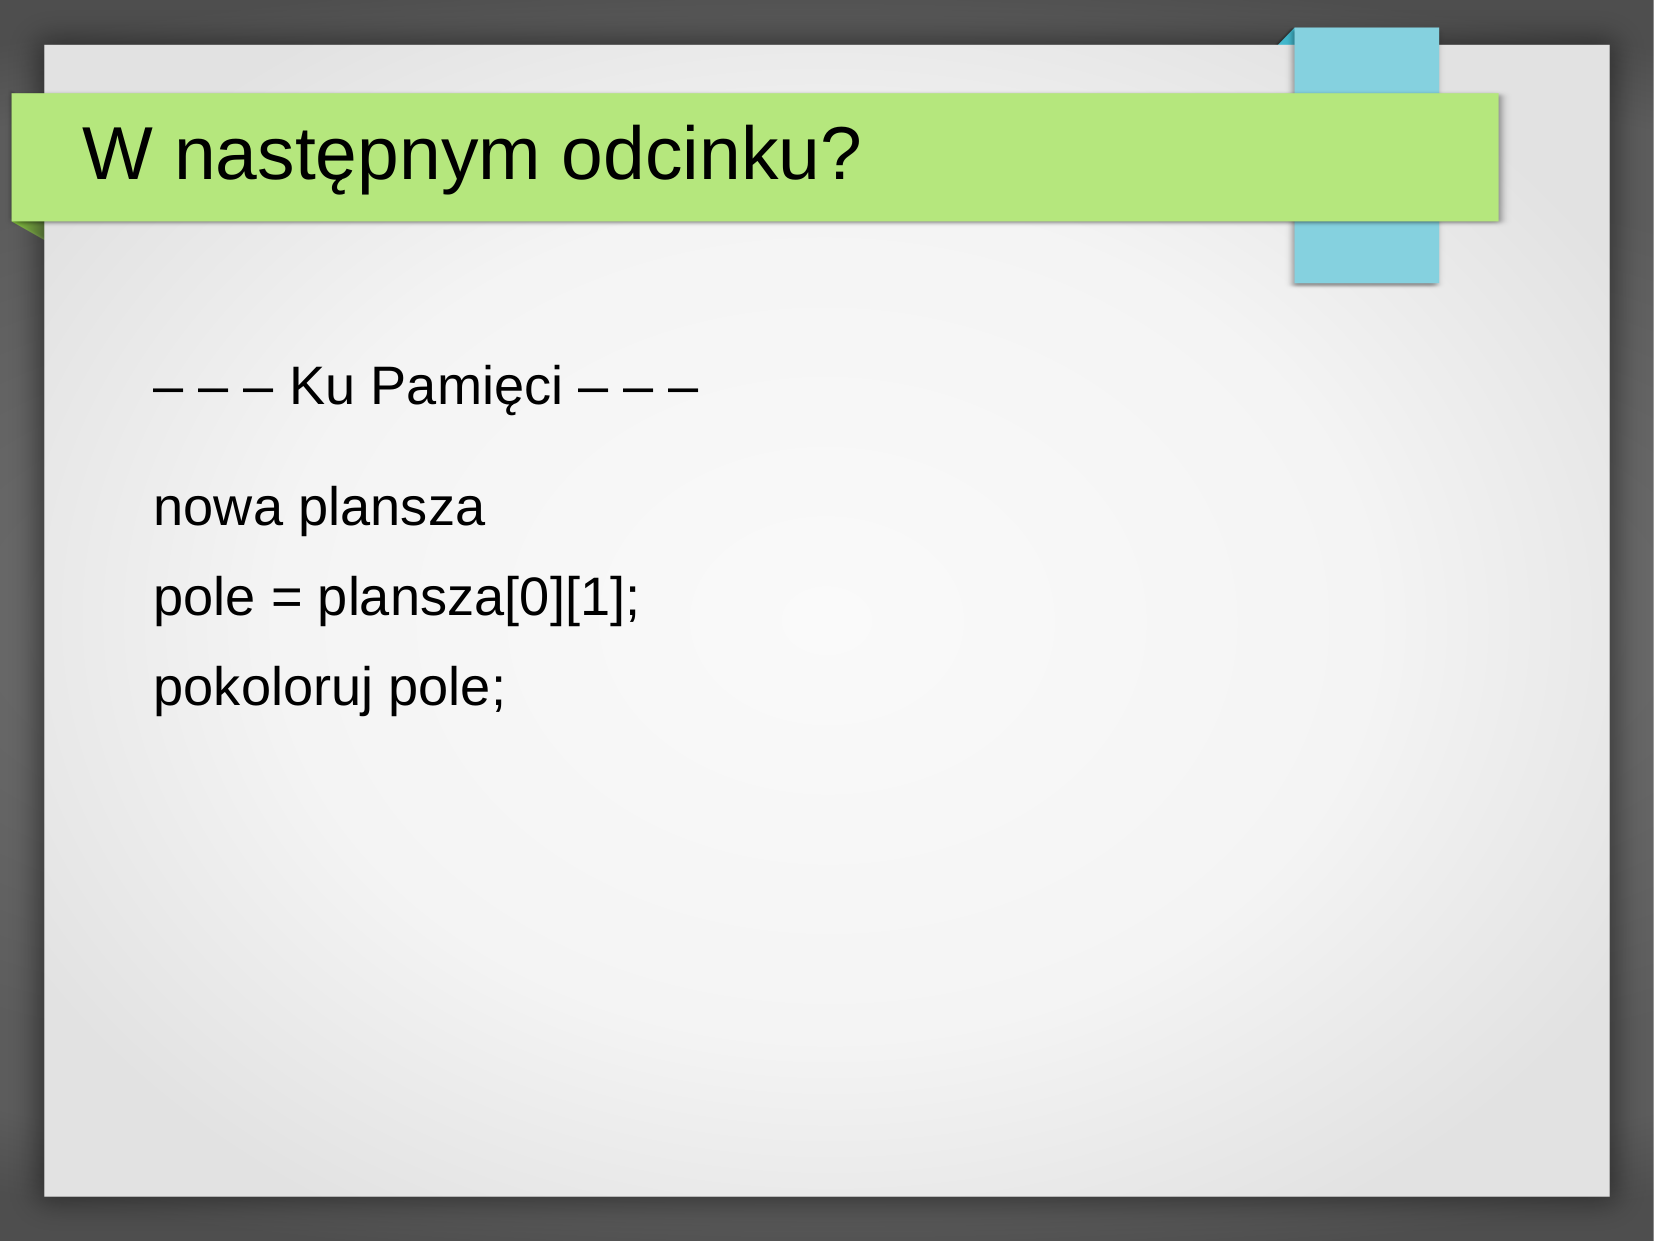

# W następnym odcinku?
– – – Ku Pamięci – – –
nowa plansza
pole = plansza[0][1];
pokoloruj pole;